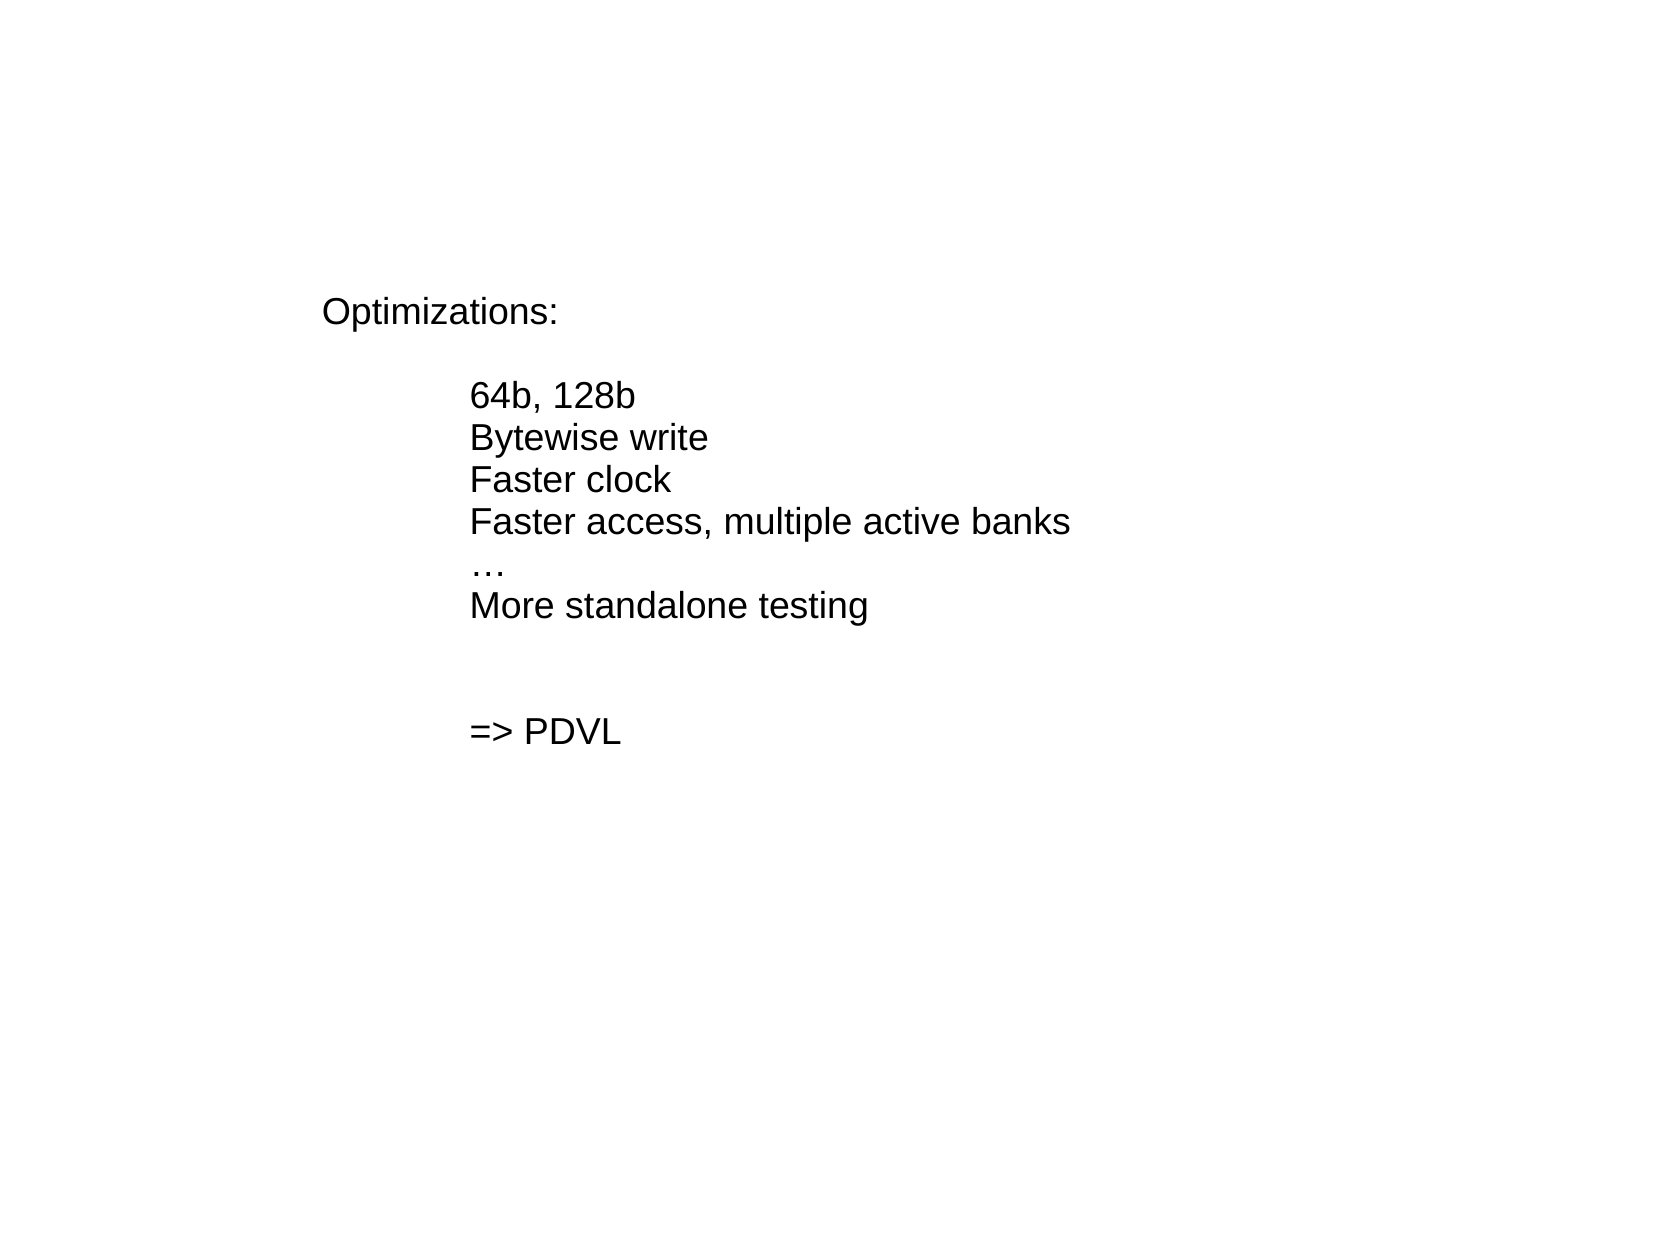

Optimizations:
		64b, 128b
		Bytewise write
		Faster clock
		Faster access, multiple active banks
		…
		More standalone testing
		=> PDVL